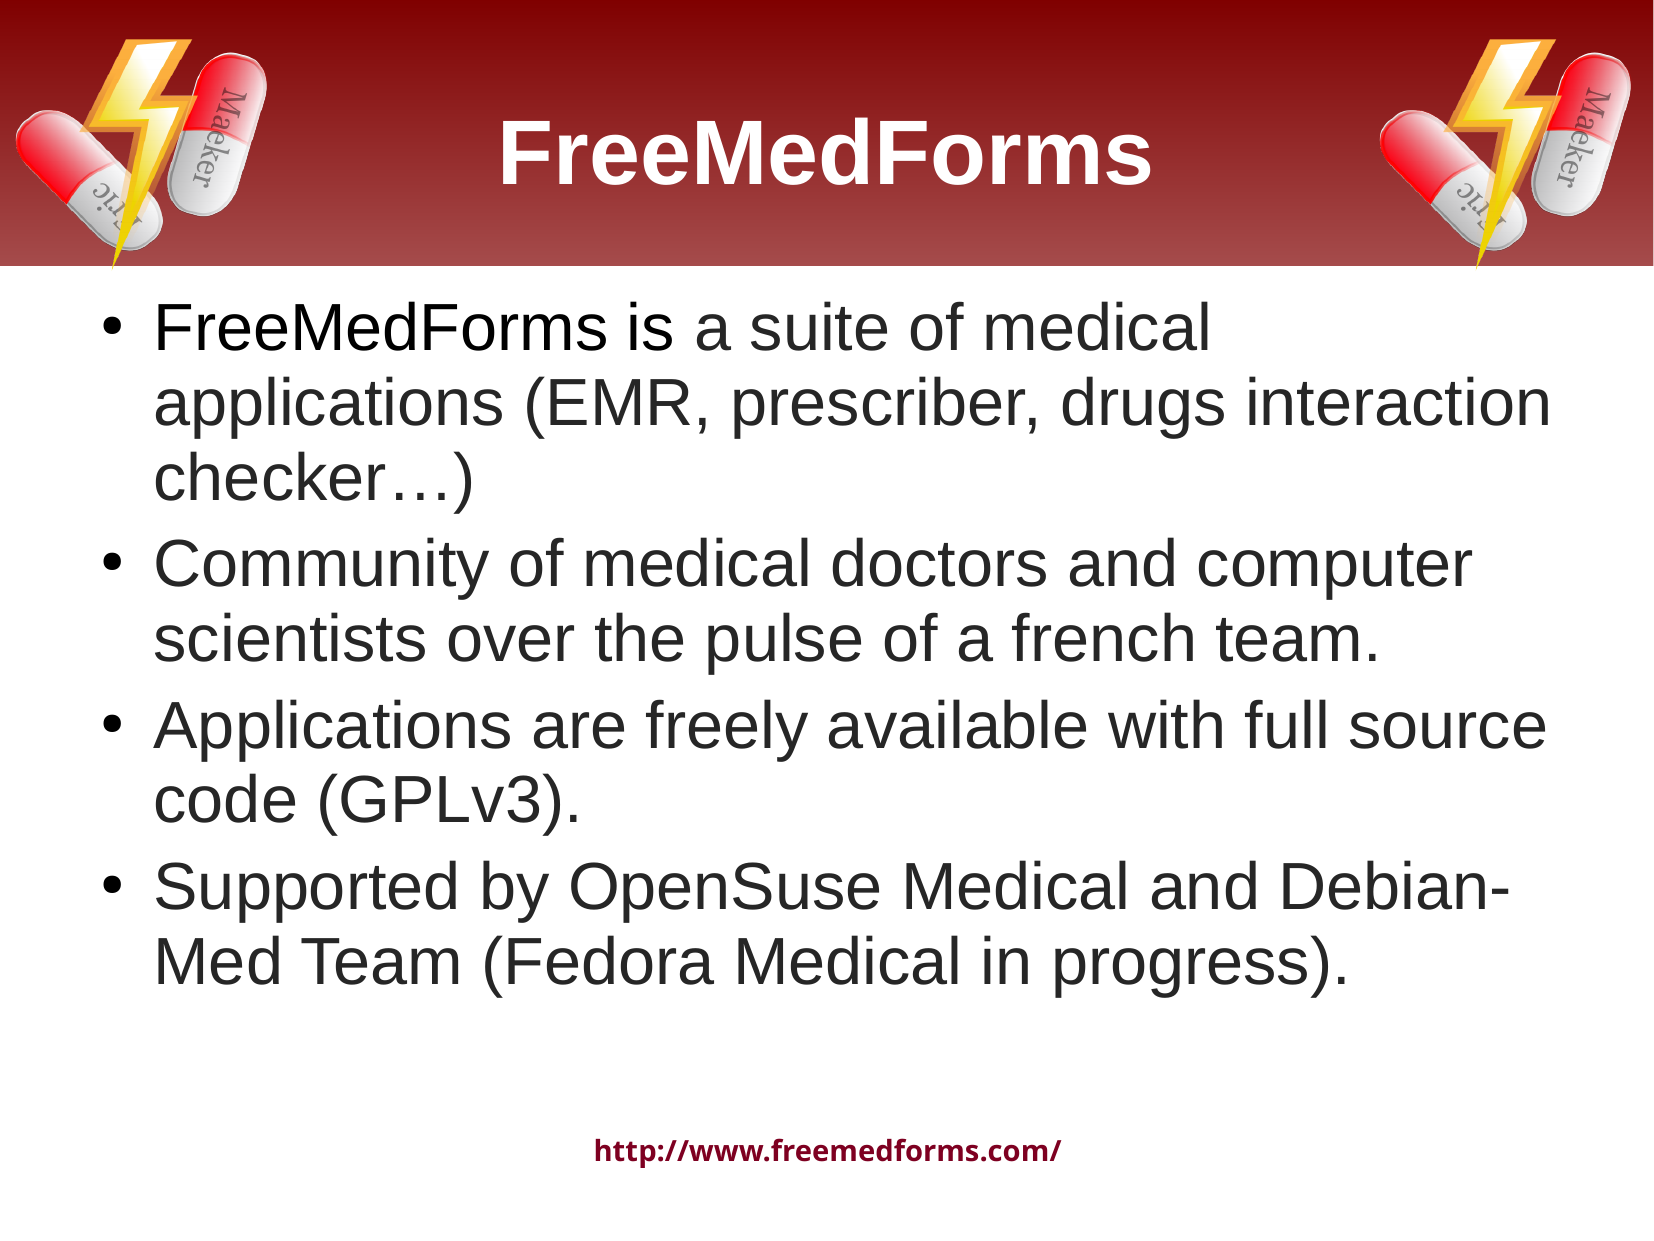

# FreeMedForms
FreeMedForms is a suite of medical applications (EMR, prescriber, drugs interaction checker…)
Community of medical doctors and computer scientists over the pulse of a french team.
Applications are freely available with full source code (GPLv3).
Supported by OpenSuse Medical and Debian-Med Team (Fedora Medical in progress).